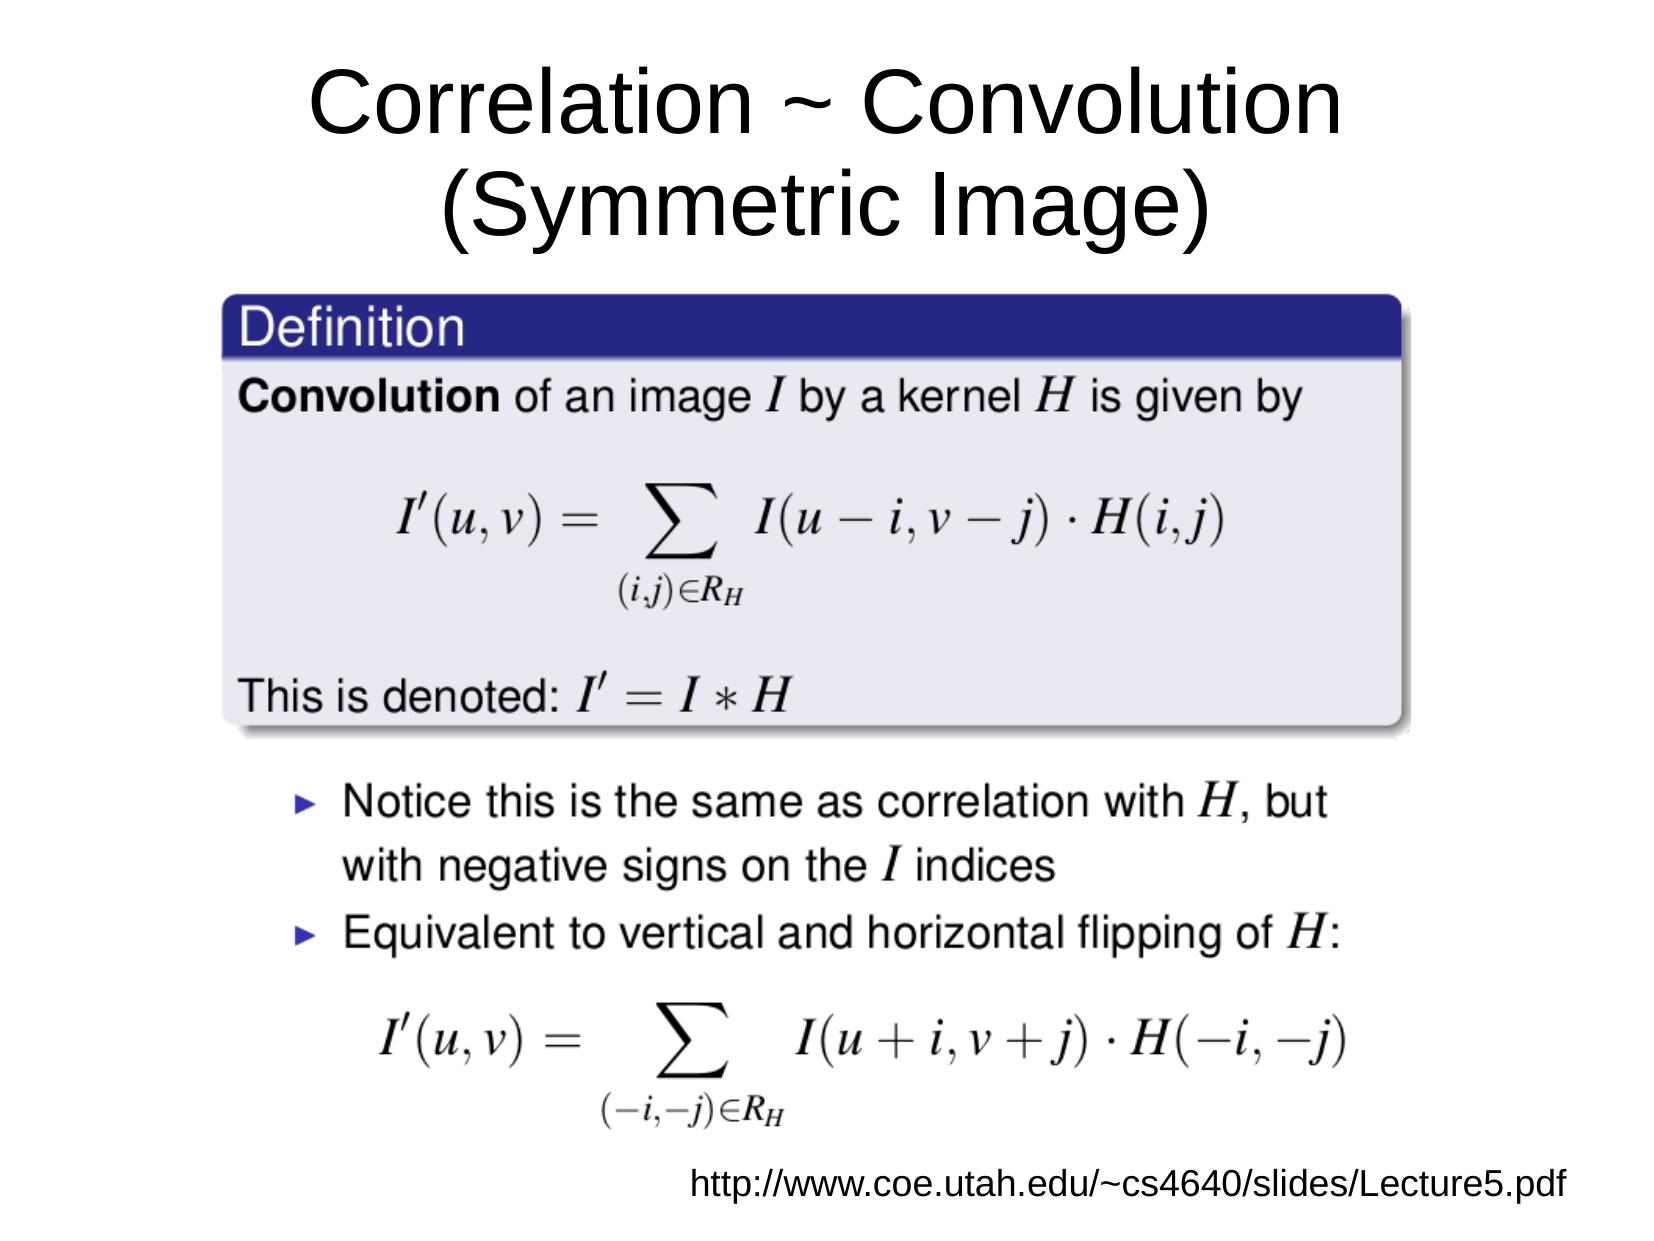

# Correlation ~ Convolution (Symmetric Image)
http://www.coe.utah.edu/~cs4640/slides/Lecture5.pdf